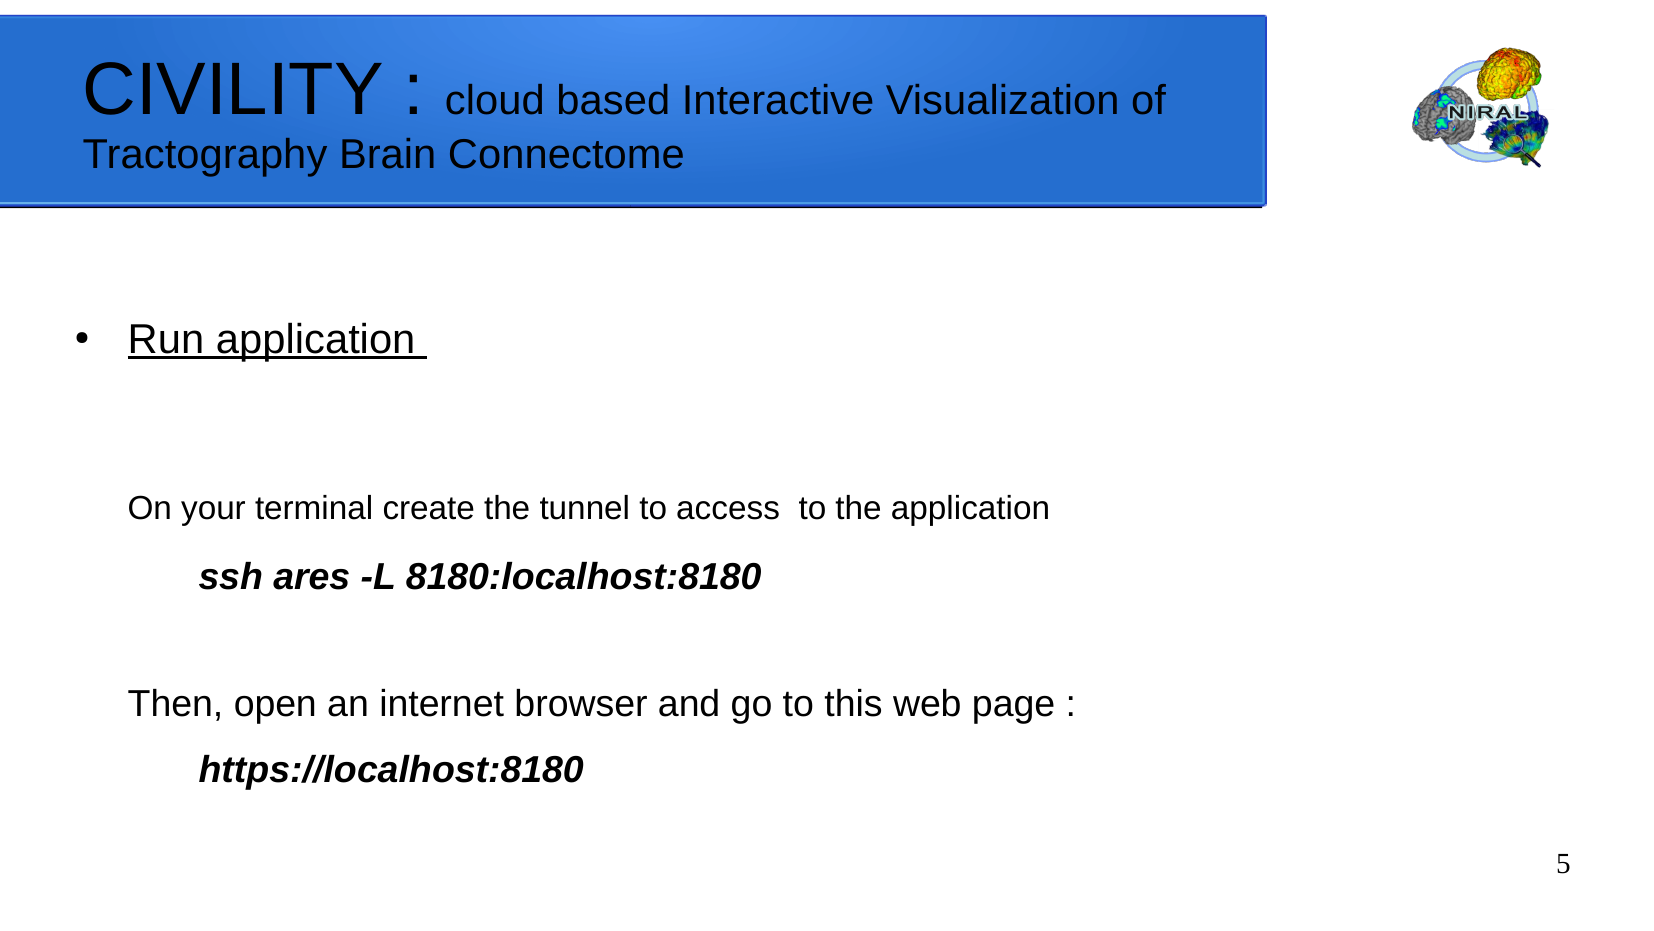

CIVILITY : cloud based Interactive Visualization of Tractography Brain Connectome
# Run application
On your terminal create the tunnel to access to the application
ssh ares -L 8180:localhost:8180
Then, open an internet browser and go to this web page :
https://localhost:8180
5